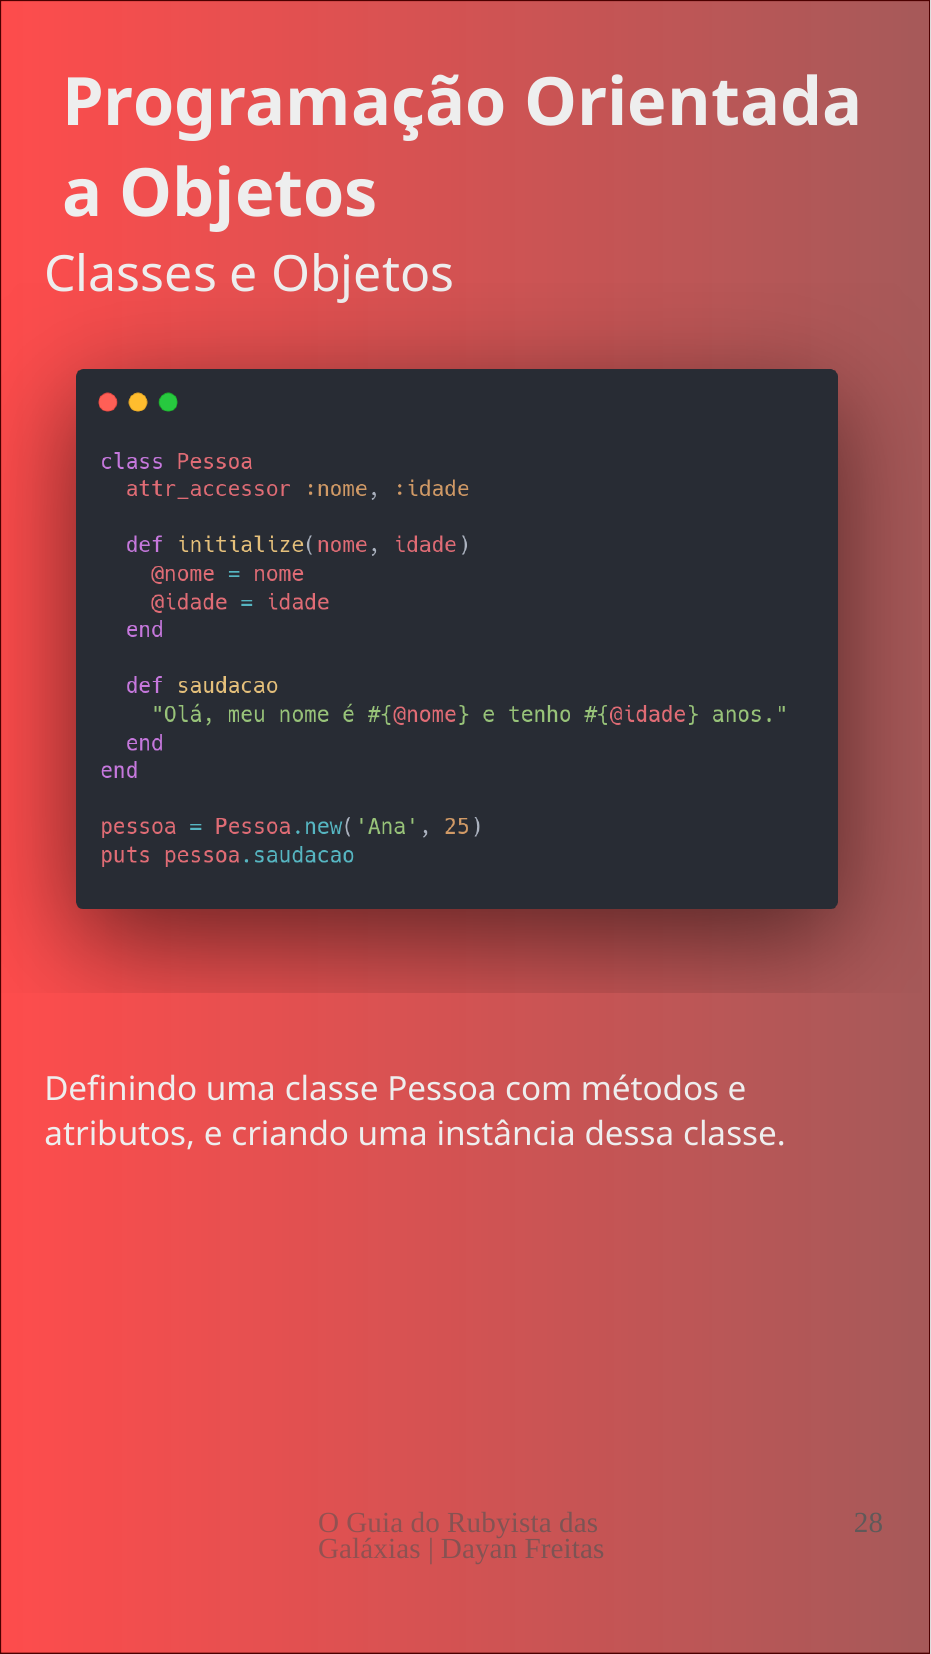

Programação Orientada a Objetos
Classes e Objetos
Definindo uma classe Pessoa com métodos e atributos, e criando uma instância dessa classe.
O Guia do Rubyista das Galáxias | Dayan Freitas
28